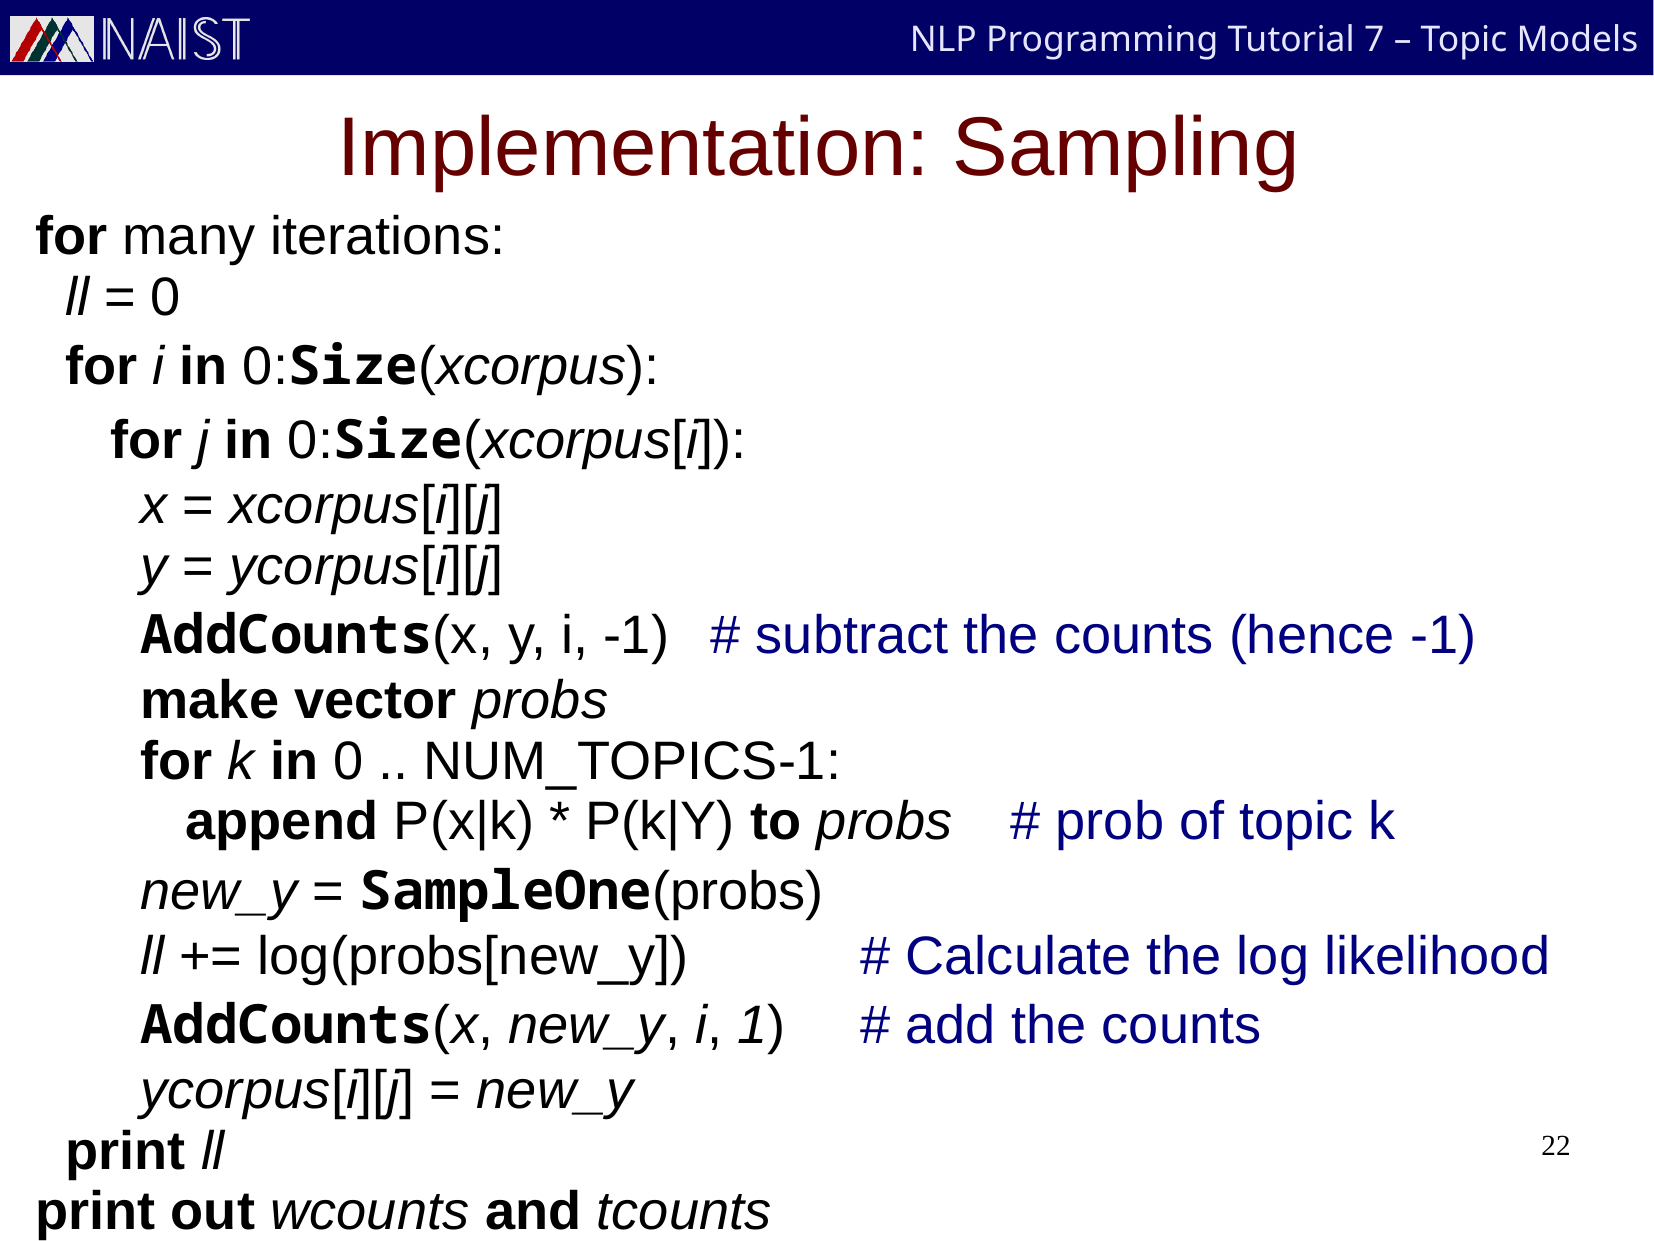

# Implementation: Sampling
for many iterations:
 ll = 0
 for i in 0:Size(xcorpus):
	for j in 0:Size(xcorpus[i]):
	 x = xcorpus[i][j]
	 y = ycorpus[i][j]
	 AddCounts(x, y, i, -1)	# subtract the counts (hence -1)
	 make vector probs
	 for k in 0 .. NUM_TOPICS-1:
		append P(x|k) * P(k|Y) to probs	# prob of topic k
	 new_y = SampleOne(probs)
 ll += log(probs[new_y])			# Calculate the log likelihood
	 AddCounts(x, new_y, i, 1)	# add the counts
	 ycorpus[i][j] = new_y
 print ll
print out wcounts and tcounts
22